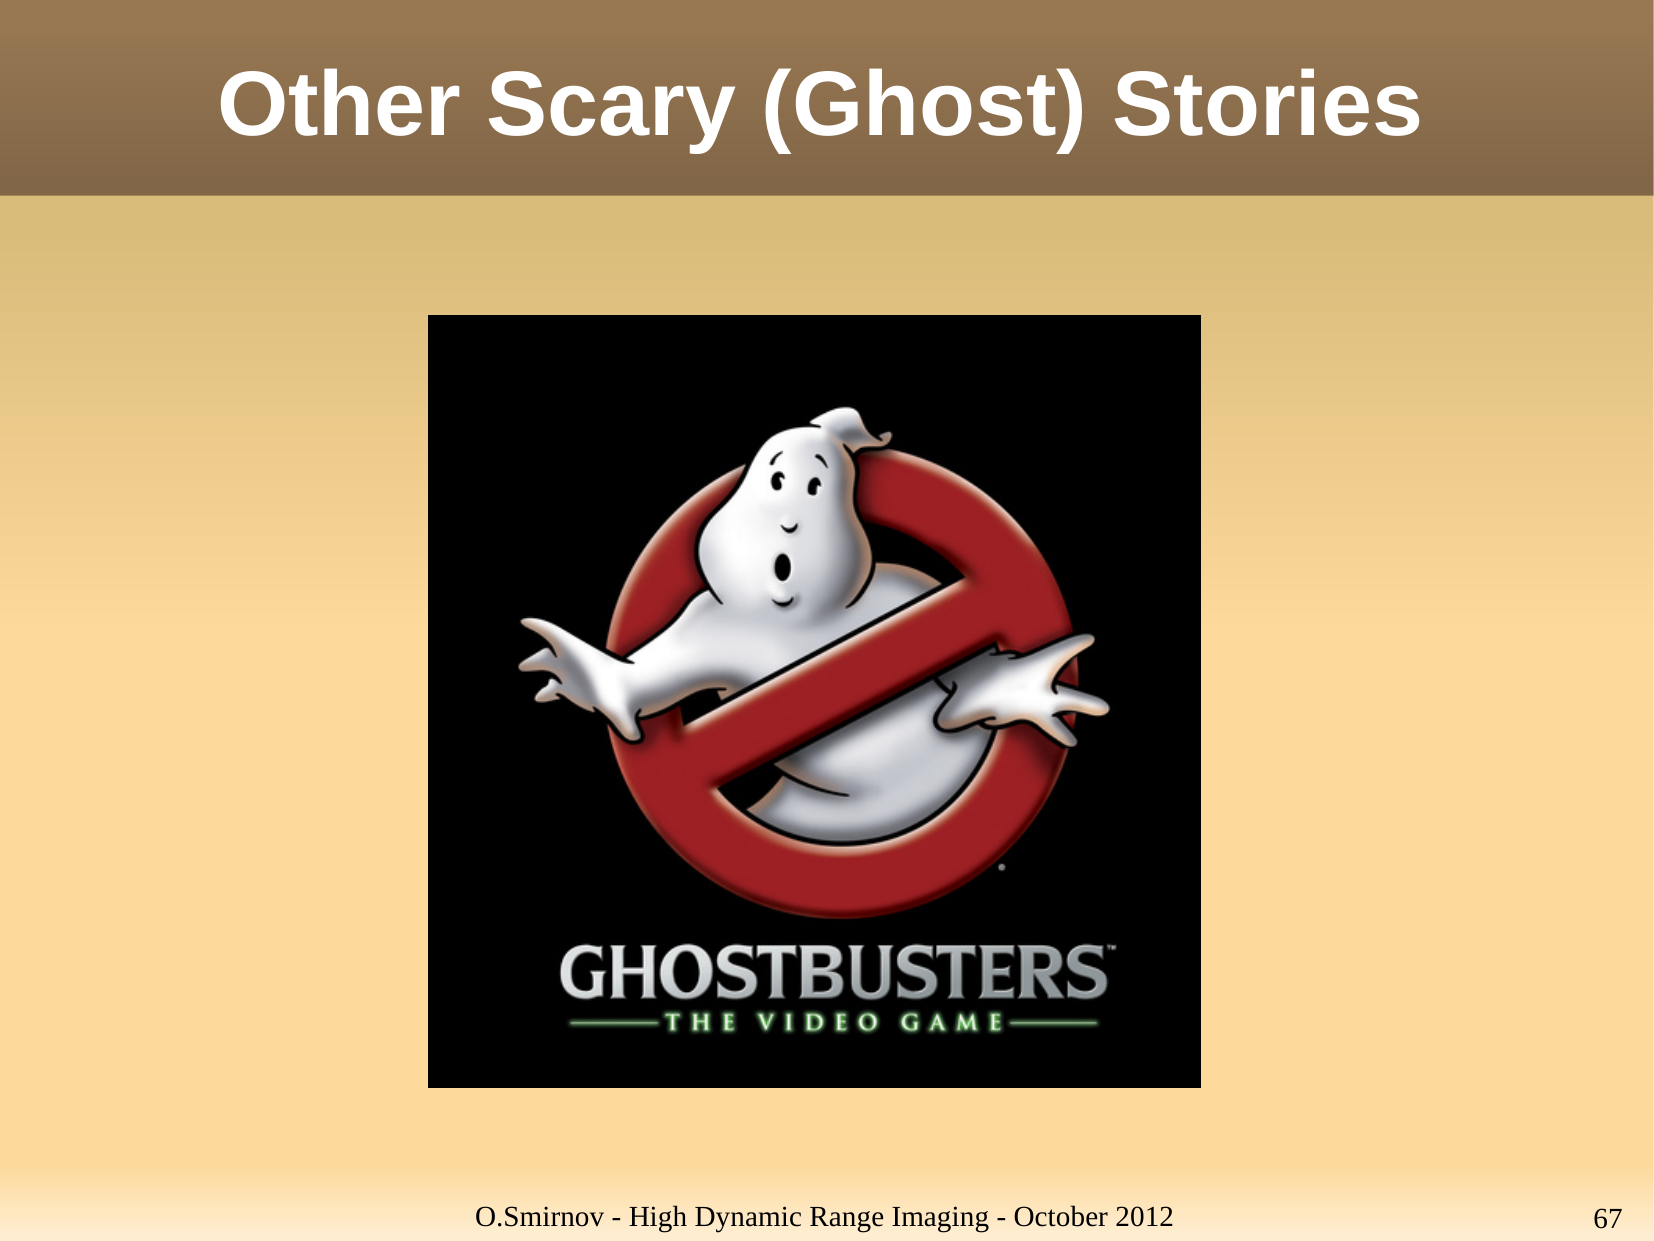

# Other Scary (Ghost) Stories
O.Smirnov - High Dynamic Range Imaging - October 2012
67